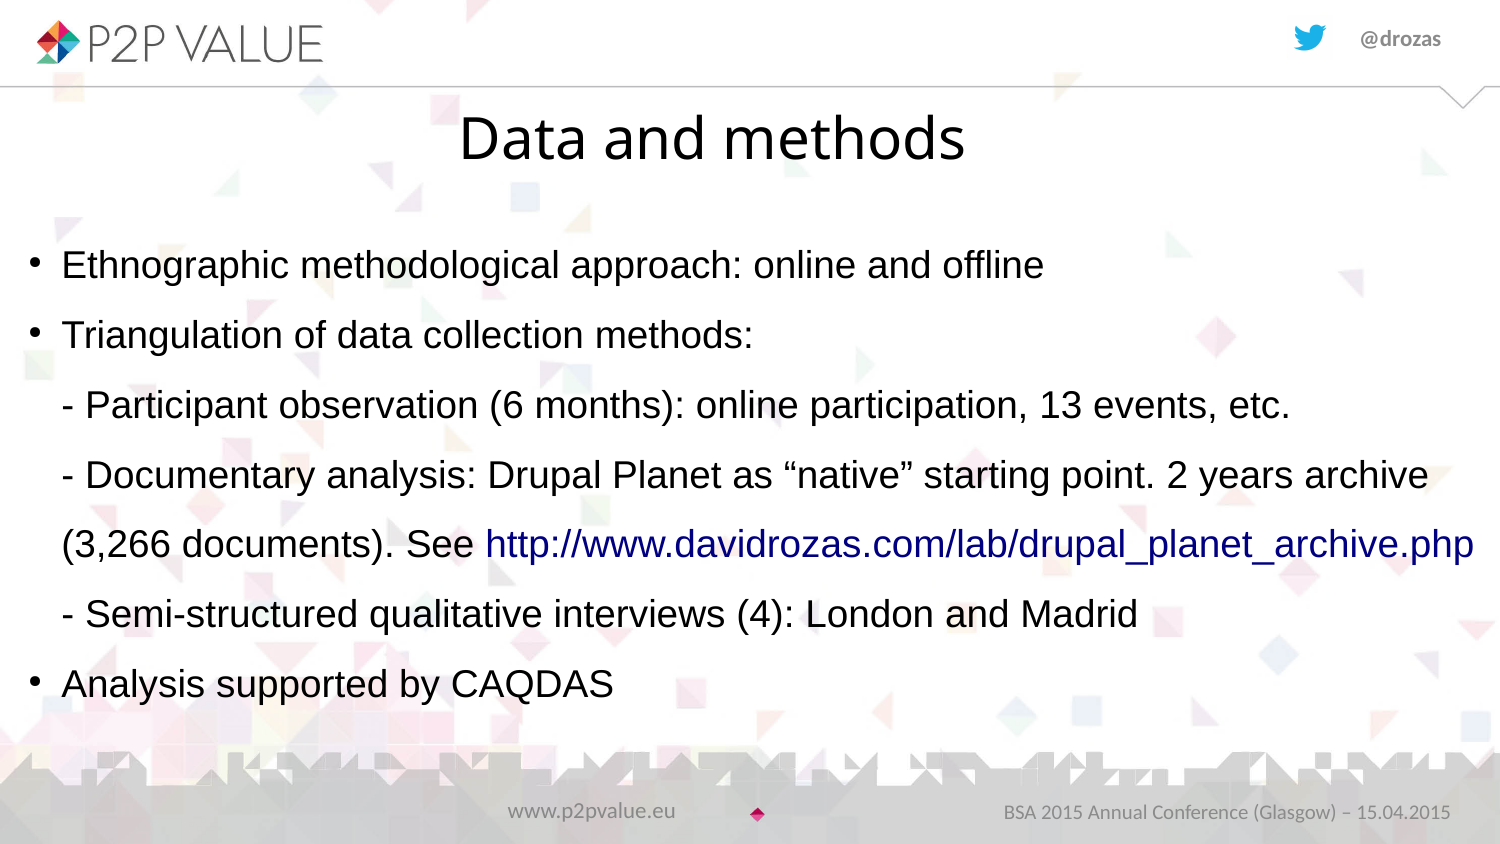

@drozas
# Data and methods
Ethnographic methodological approach: online and offline
Triangulation of data collection methods:
- Participant observation (6 months): online participation, 13 events, etc.
- Documentary analysis: Drupal Planet as “native” starting point. 2 years archive (3,266 documents). See http://www.davidrozas.com/lab/drupal_planet_archive.php
- Semi-structured qualitative interviews (4): London and Madrid
Analysis supported by CAQDAS
BSA 2015 Annual Conference (Glasgow) – 15.04.2015
www.p2pvalue.eu